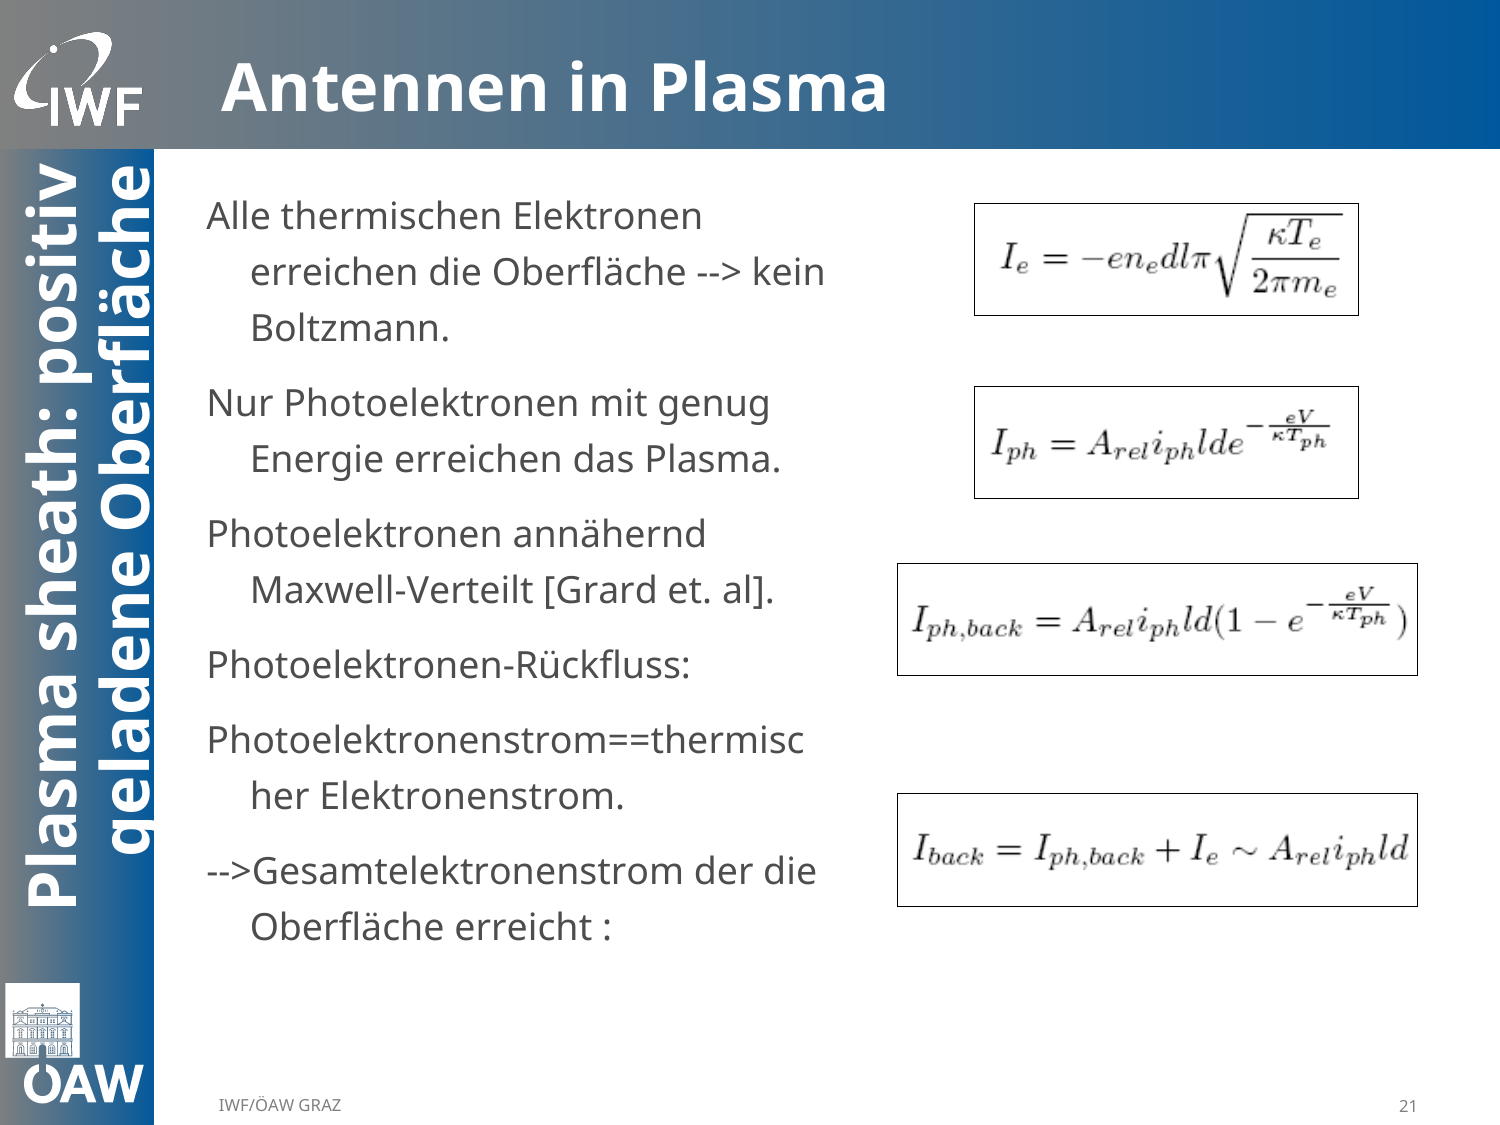

Antennen in Plasma
# Alle thermischen Elektronen erreichen die Oberfläche --> kein Boltzmann.
Nur Photoelektronen mit genug Energie erreichen das Plasma.
Photoelektronen annähernd Maxwell-Verteilt [Grard et. al].
Photoelektronen-Rückfluss:
Photoelektronenstrom==thermischer Elektronenstrom.
-->Gesamtelektronenstrom der die Oberfläche erreicht :
Plasma sheath: positiv geladene Oberfläche
IWF/ÖAW GRAZ
21